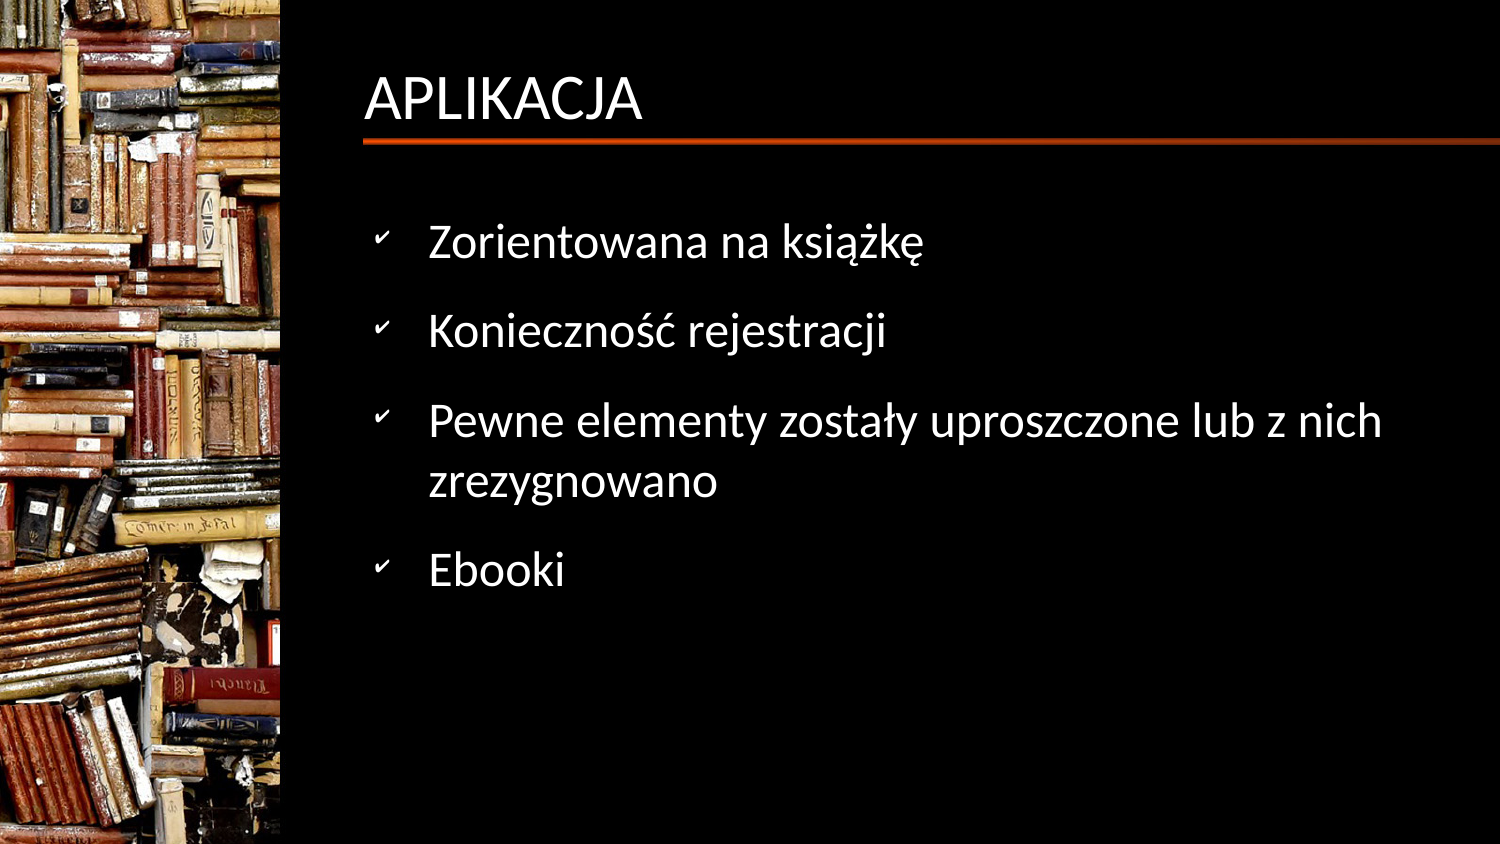

# APLIKACJA
Zorientowana na książkę
Konieczność rejestracji
Pewne elementy zostały uproszczone lub z nich zrezygnowano
Ebooki